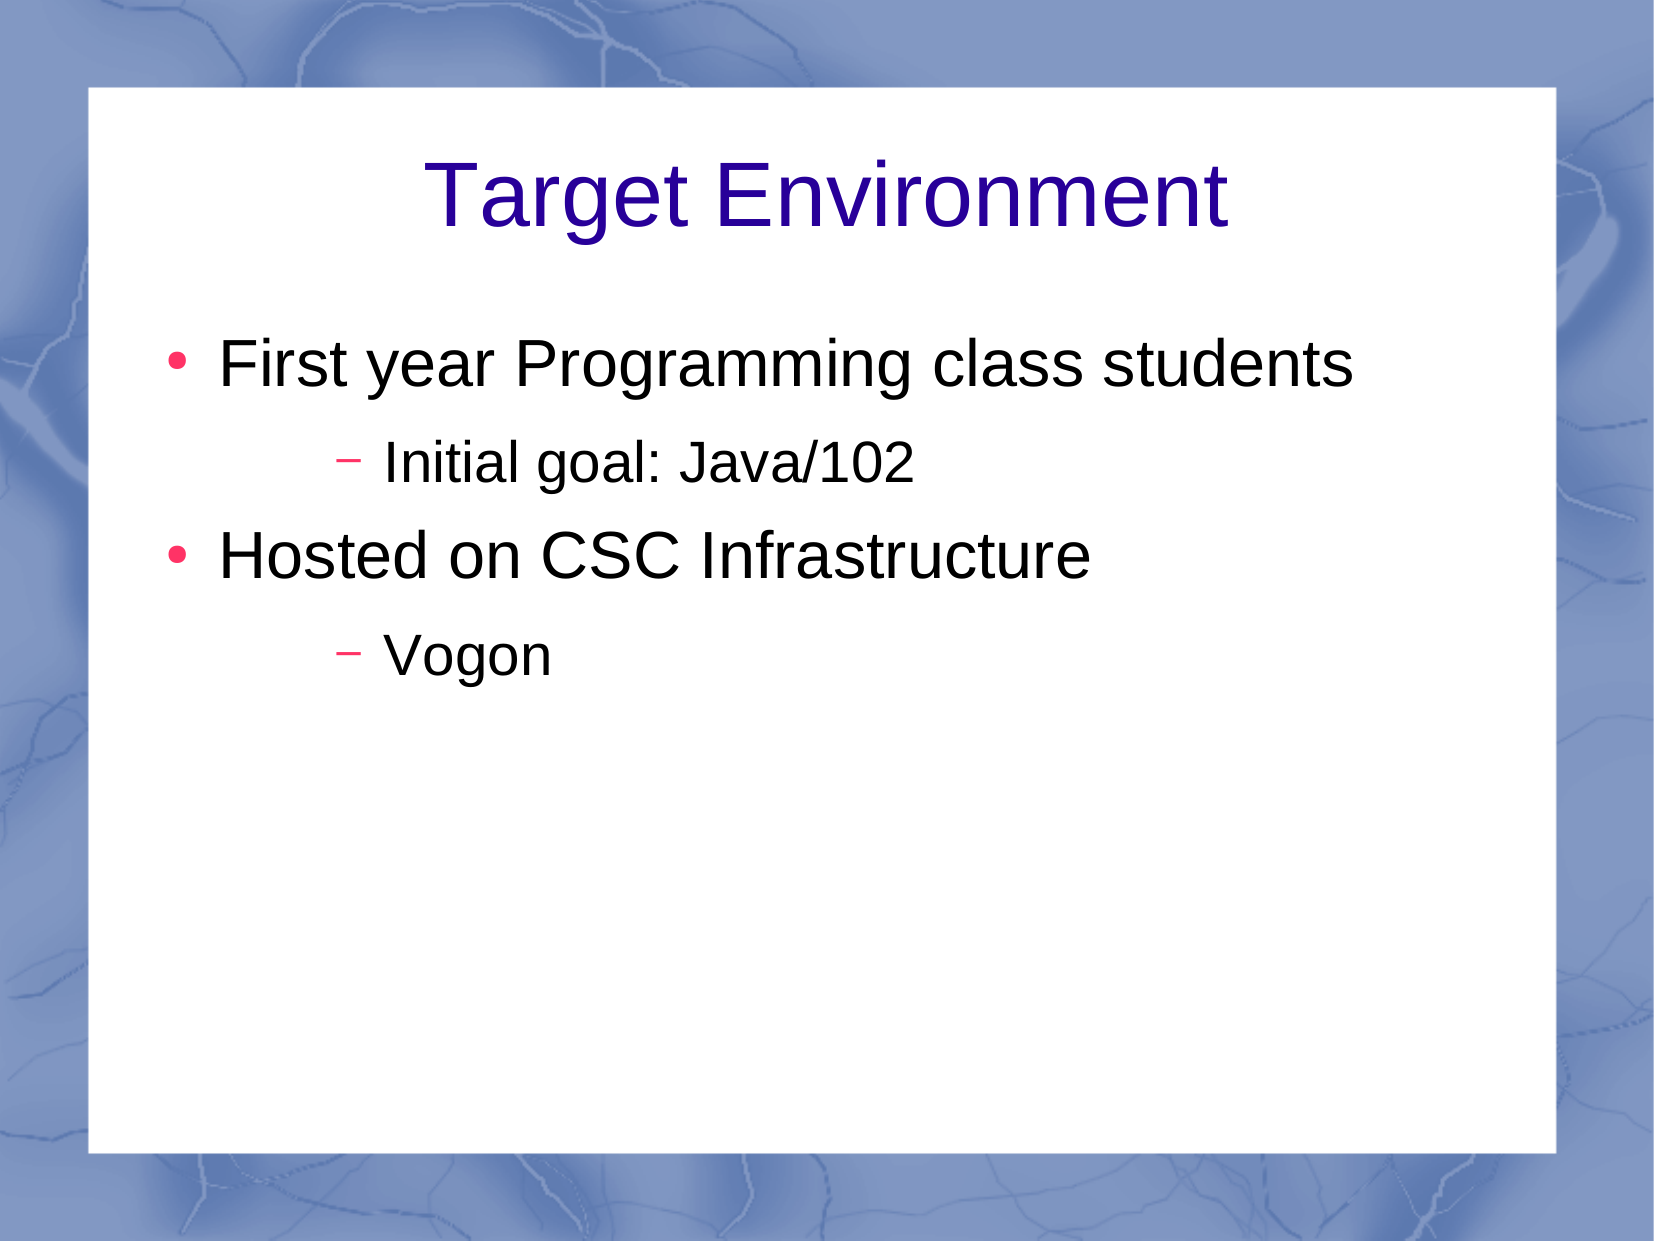

# Target Environment
First year Programming class students
Initial goal: Java/102
Hosted on CSC Infrastructure
Vogon